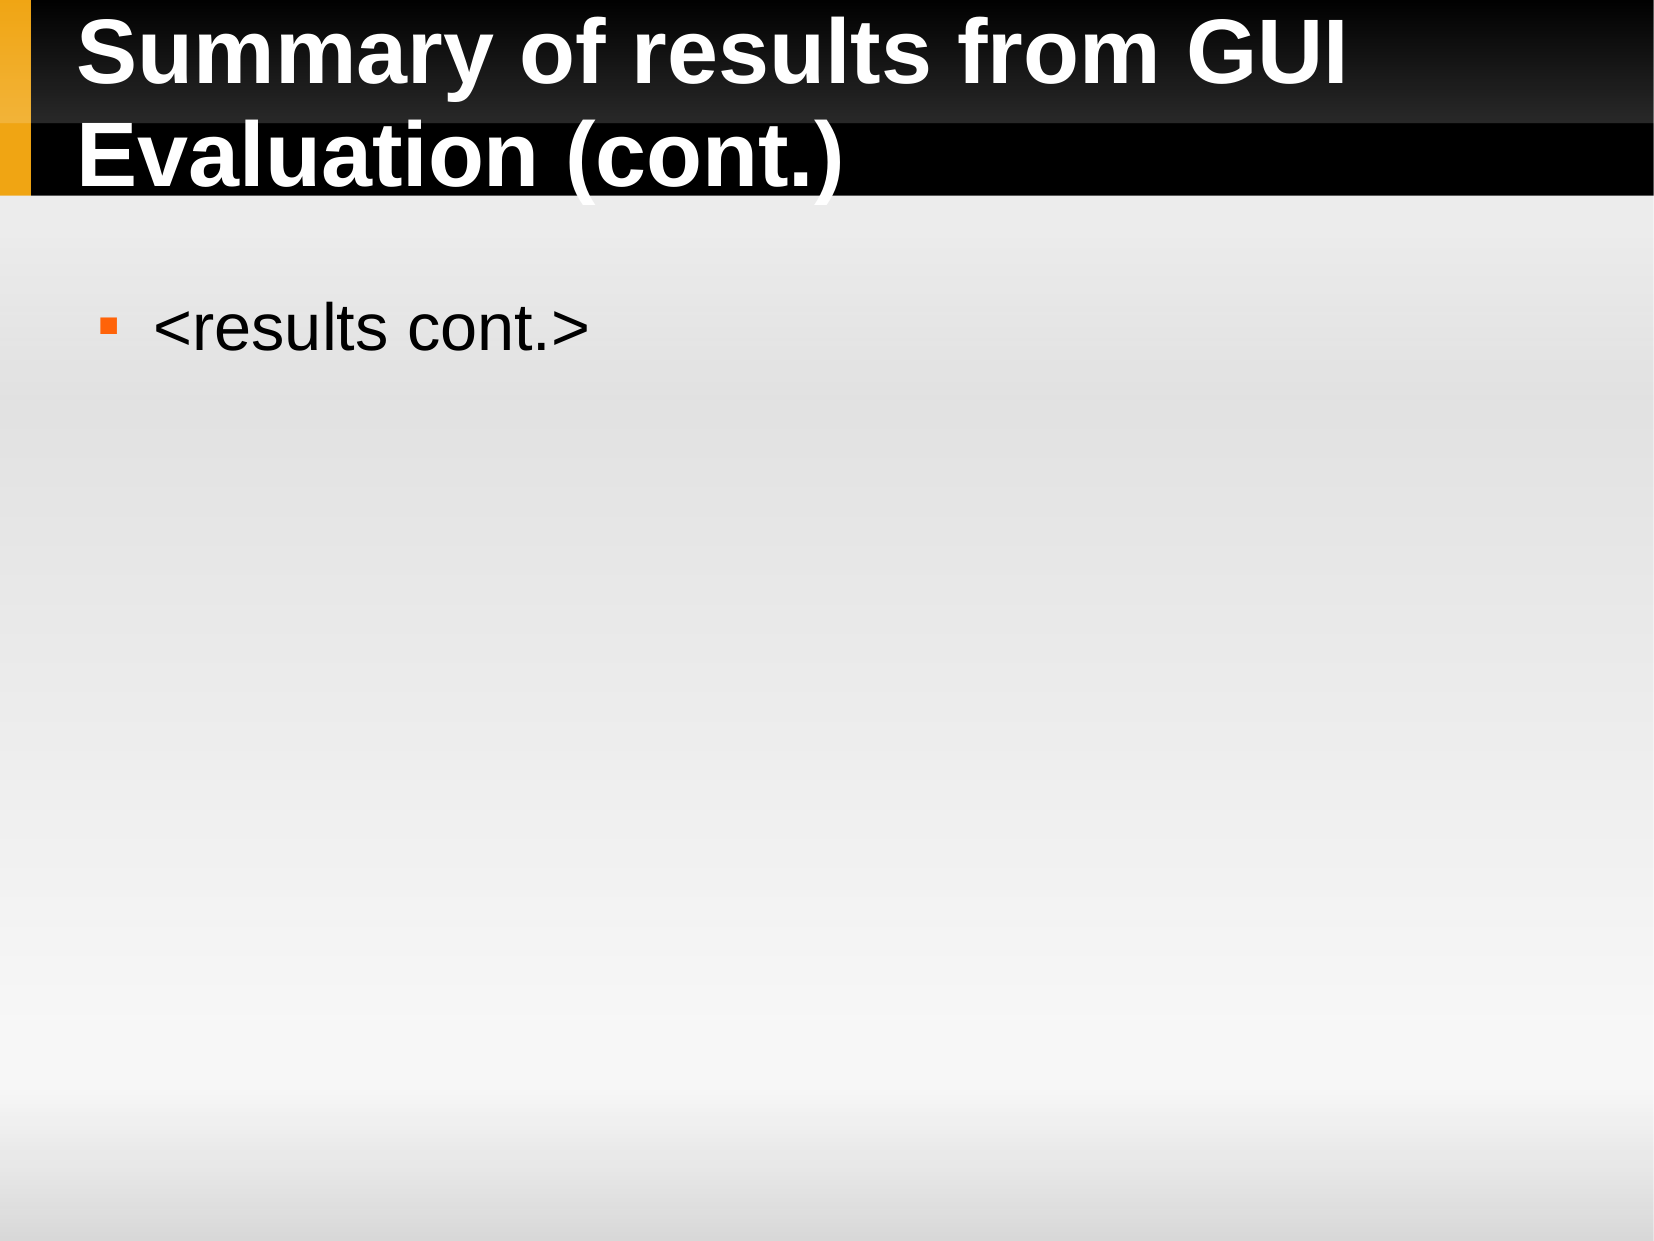

# Summary of results from GUI Evaluation (cont.)
<results cont.>